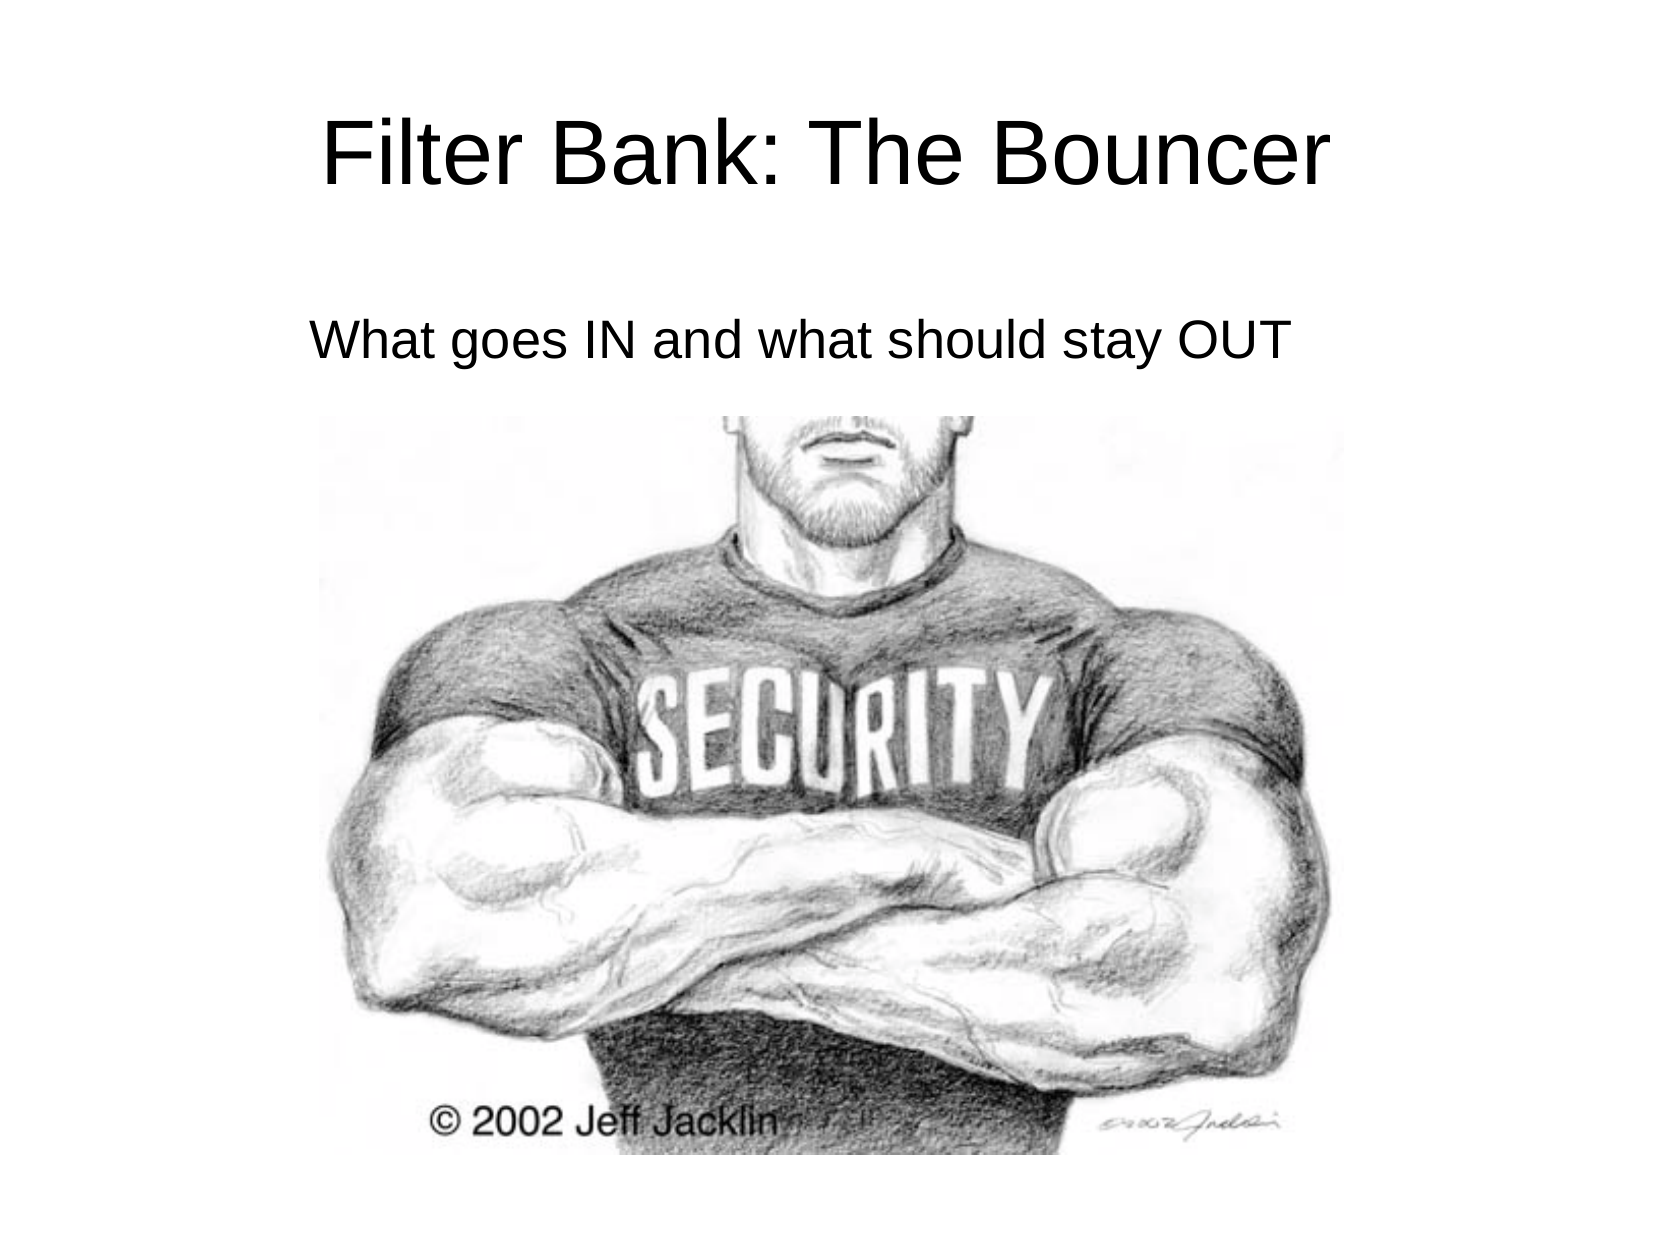

# Filter Bank: The Bouncer
What goes IN and what should stay OUT